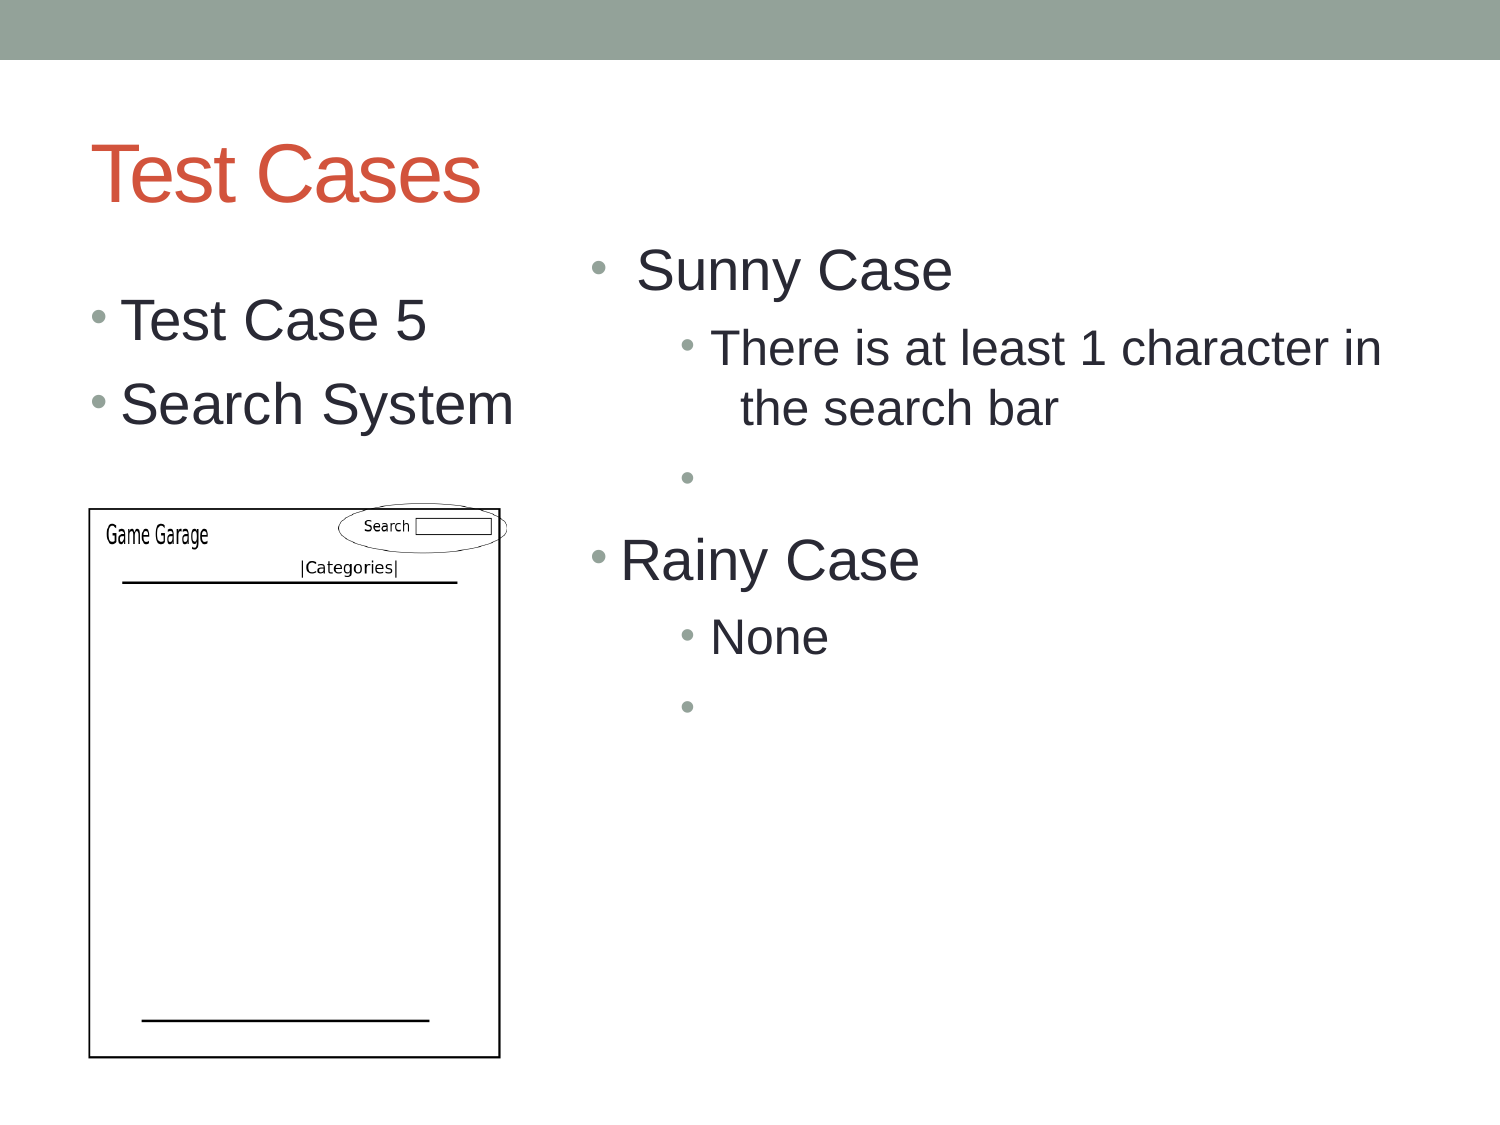

# Test Cases
 Sunny Case
There is at least 1 character in the search bar
Rainy Case
None
Test Case 5
Search System